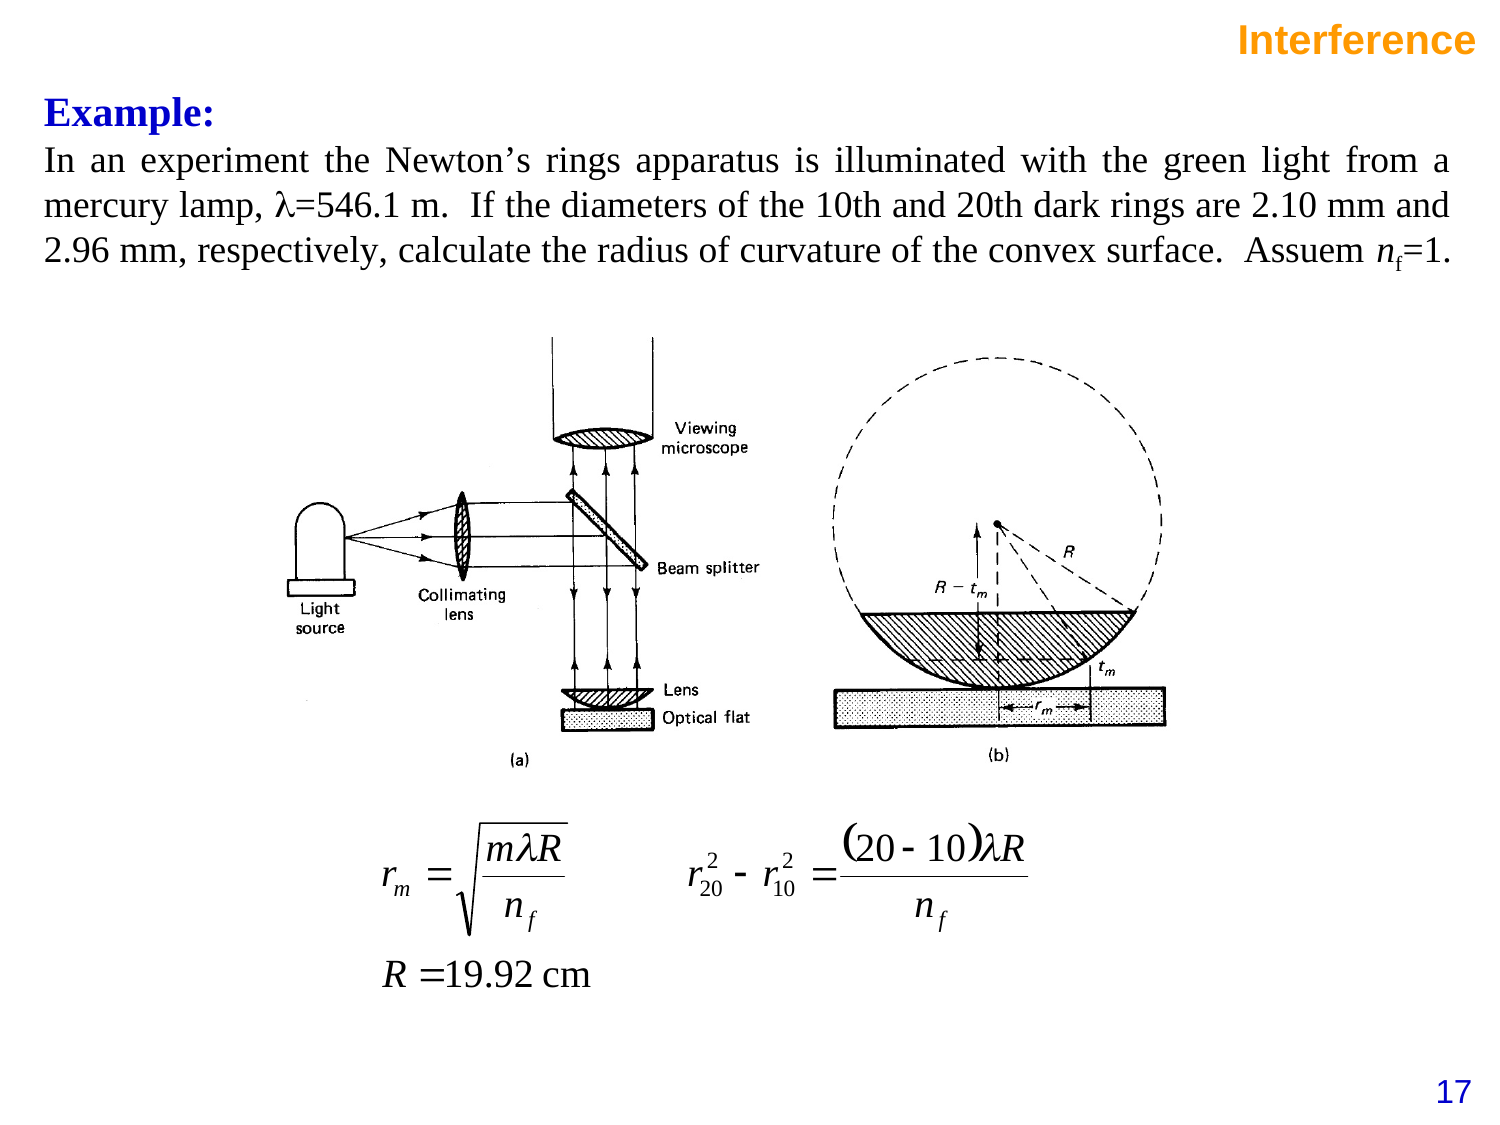

Interference
Example:
In an experiment the Newton’s rings apparatus is illuminated with the green light from a mercury lamp, =546.1 m. If the diameters of the 10th and 20th dark rings are 2.10 mm and 2.96 mm, respectively, calculate the radius of curvature of the convex surface. Assuem nf=1.